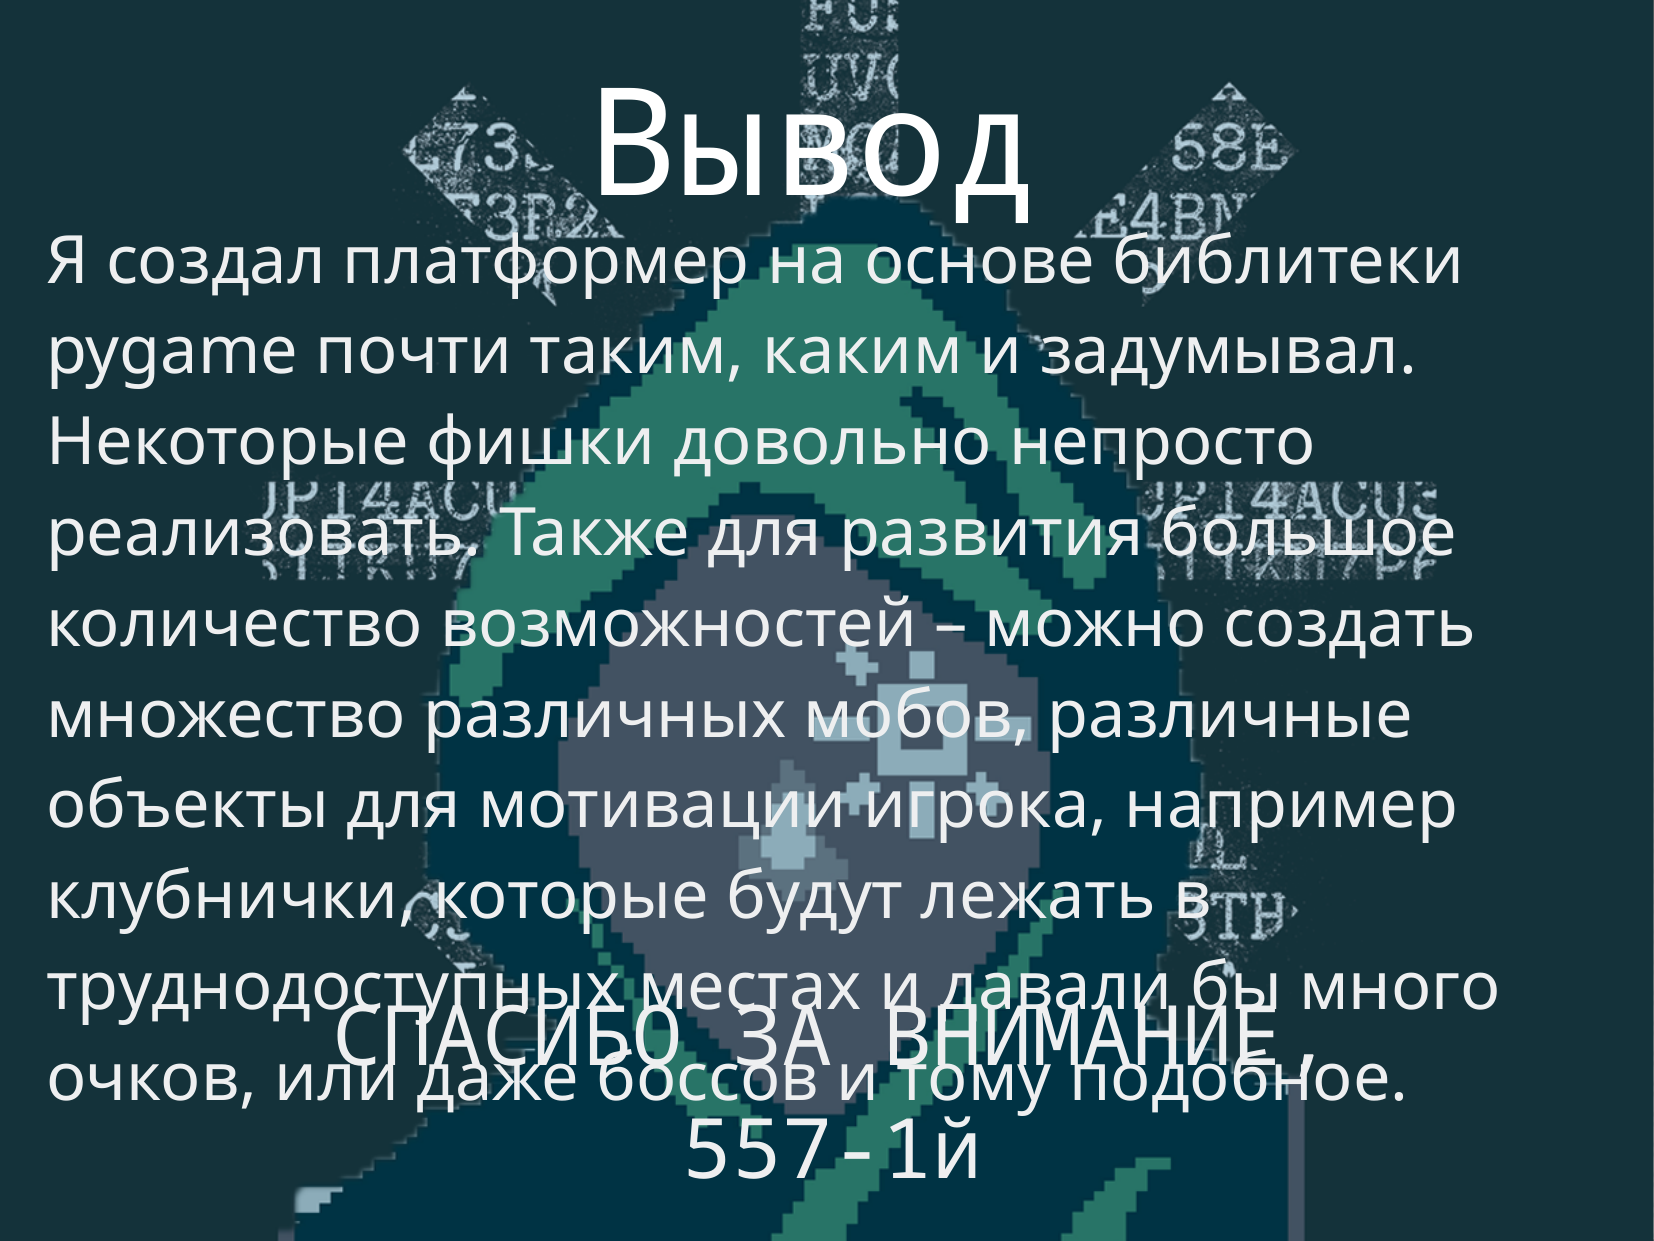

# Вывод
Я создал платформер на основе библитеки pygame почти таким, каким и задумывал. Некоторые фишки довольно непросто реализовать. Также для развития большое количество возможностей – можно создать множество различных мобов, различные объекты для мотивации игрока, например клубнички, которые будут лежать в труднодоступных местах и давали бы много очков, или даже боссов и тому подобное.
СПАСИБО ЗА ВНИМАНИЕ, 557-1й